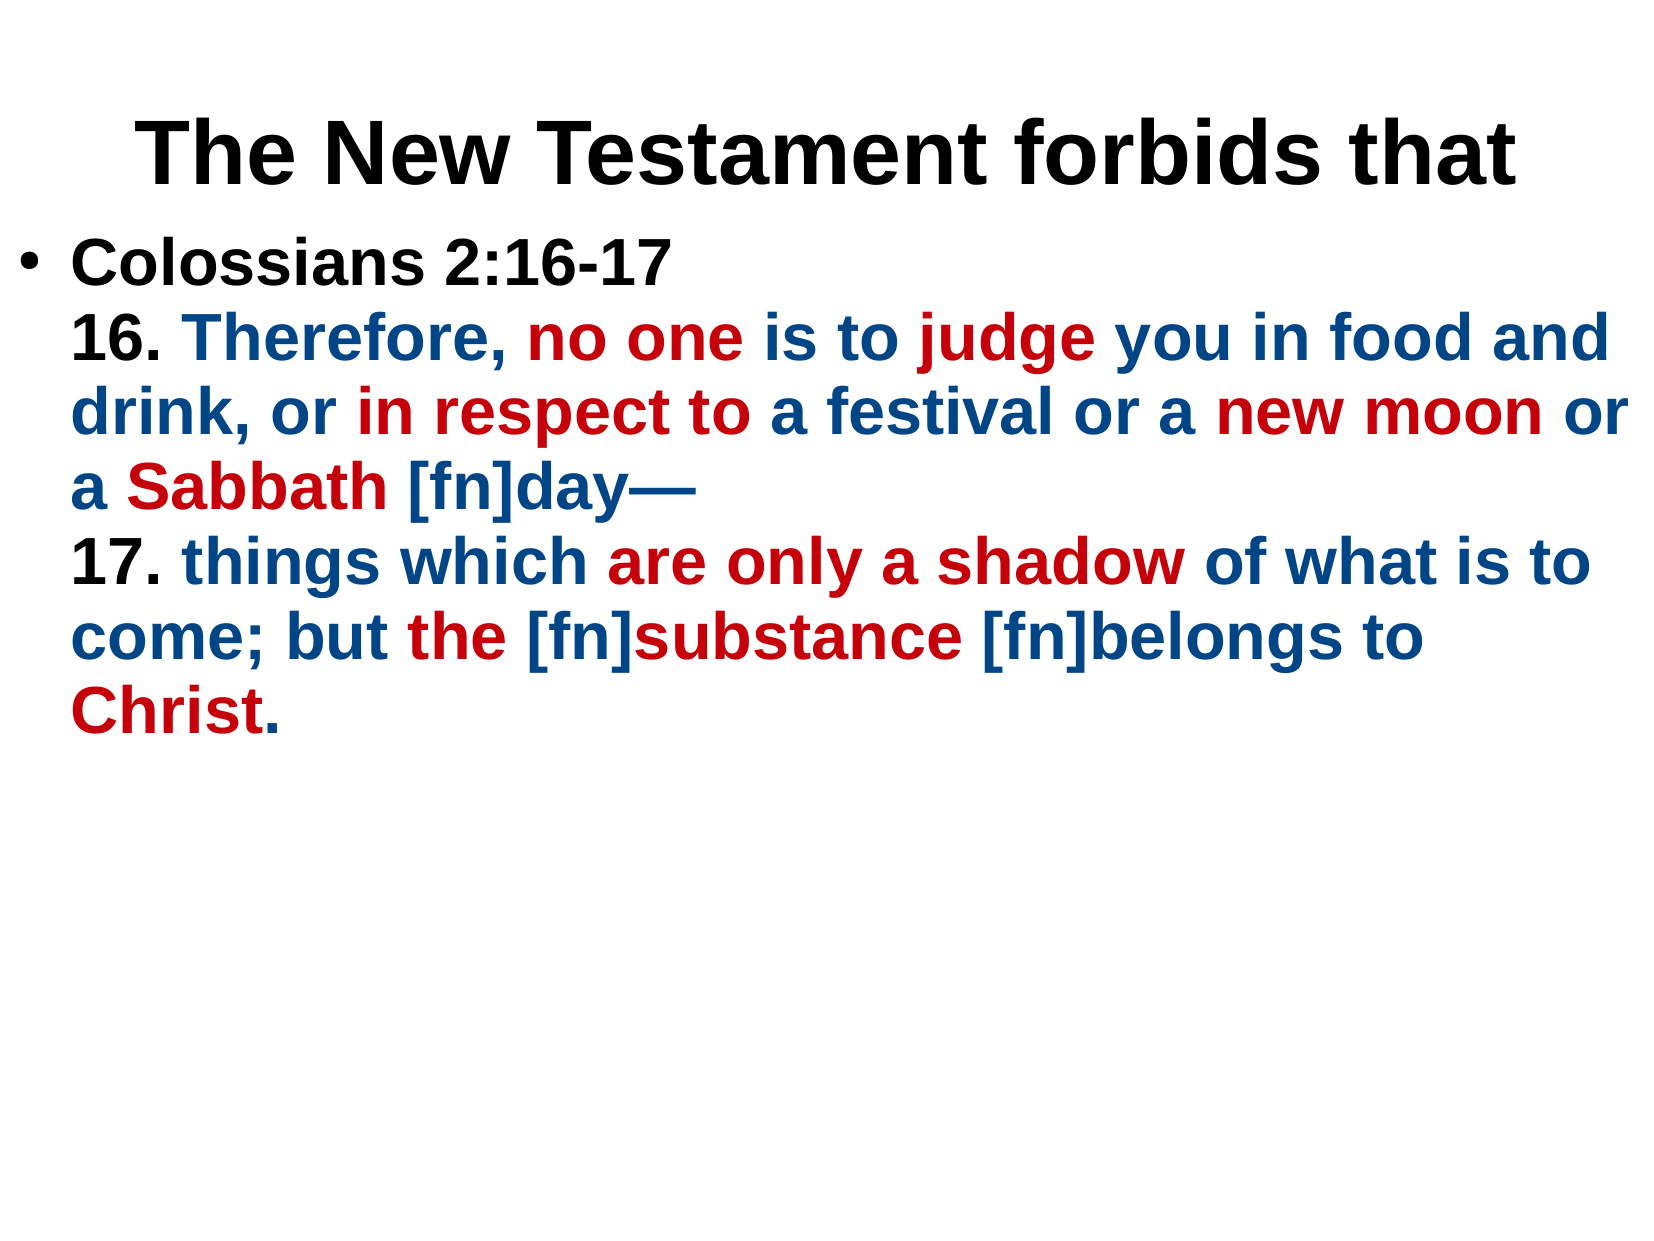

# The New Testament forbids that
Colossians 2:16-17
16. Therefore, no one is to judge you in food and drink, or in respect to a festival or a new moon or a Sabbath [fn]day—
17. things which are only a shadow of what is to come; but the [fn]substance [fn]belongs to Christ.